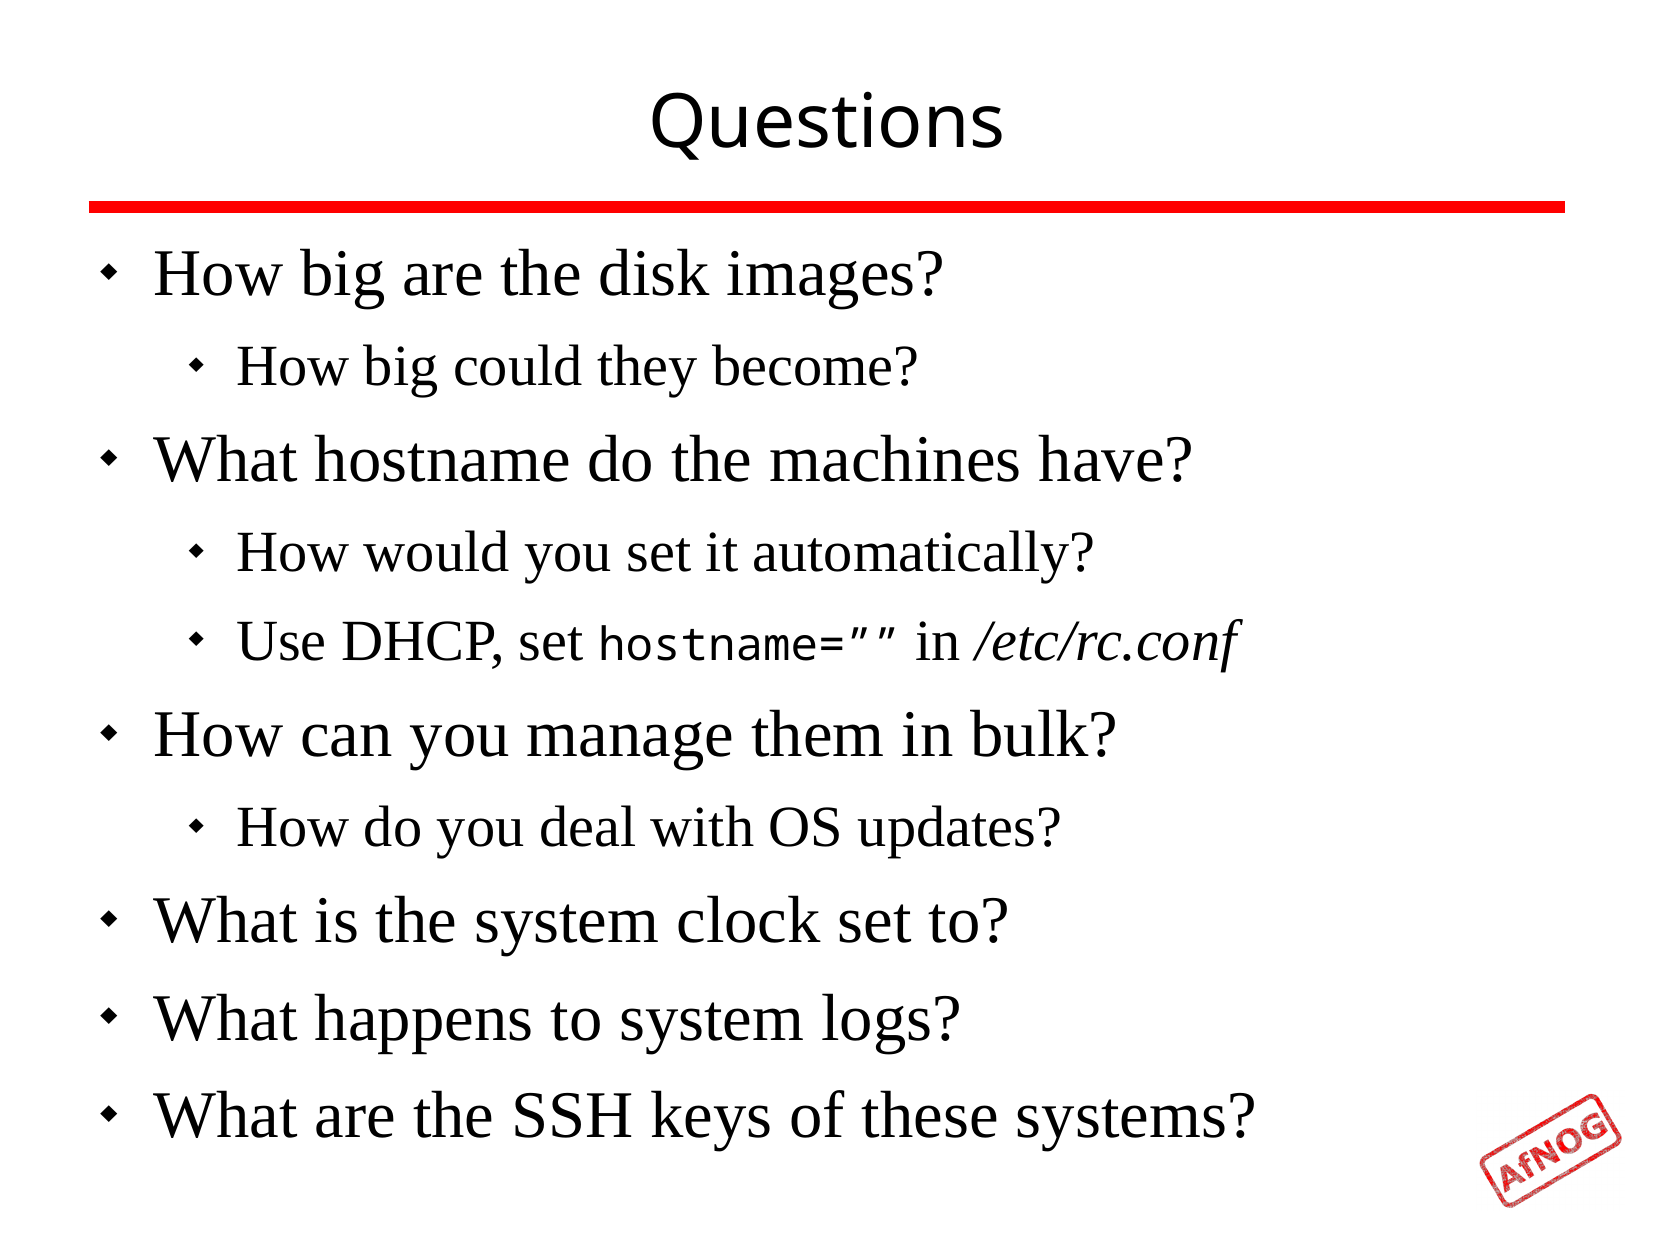

# Questions
How big are the disk images?
How big could they become?
What hostname do the machines have?
How would you set it automatically?
Use DHCP, set hostname=”” in /etc/rc.conf
How can you manage them in bulk?
How do you deal with OS updates?
What is the system clock set to?
What happens to system logs?
What are the SSH keys of these systems?